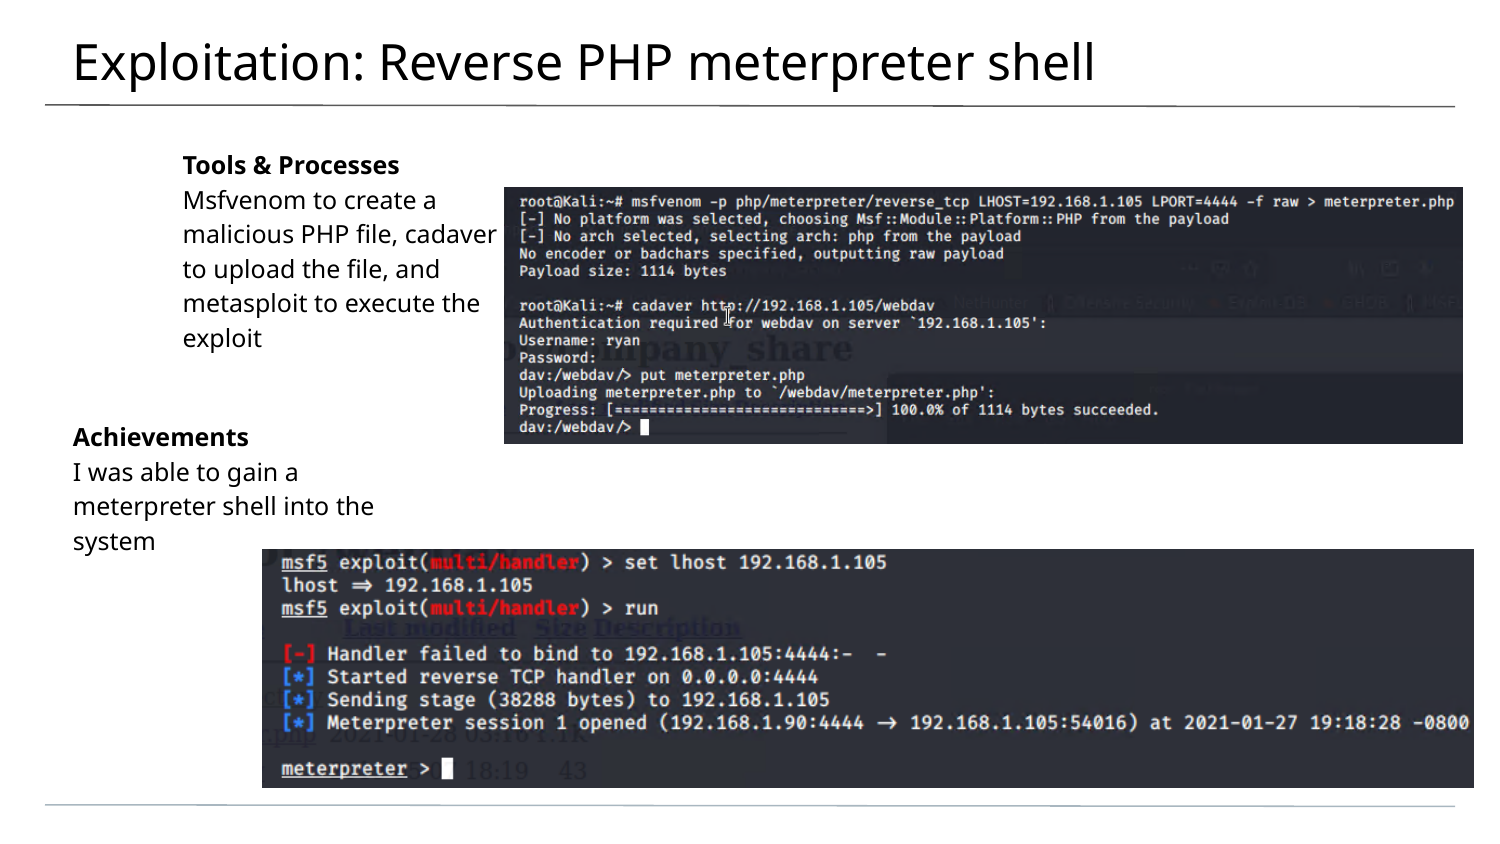

# Exploitation: Reverse PHP meterpreter shell
Tools & Processes
Msfvenom to create a malicious PHP file, cadaver to upload the file, and metasploit to execute the exploit
Achievements
I was able to gain a meterpreter shell into the system